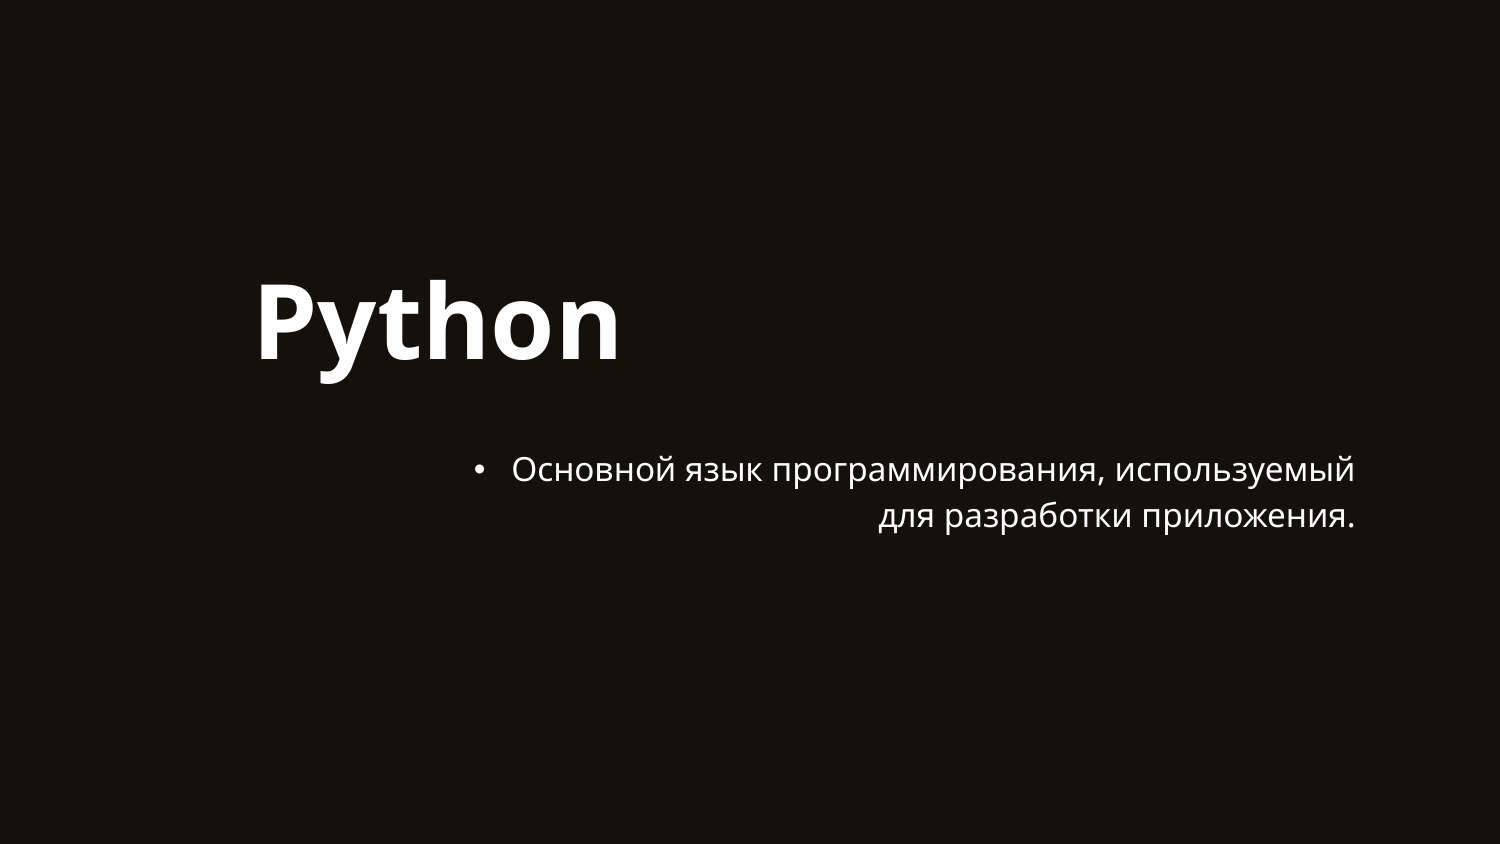

Python
# Основной язык программирования, используемый для разработки приложения.